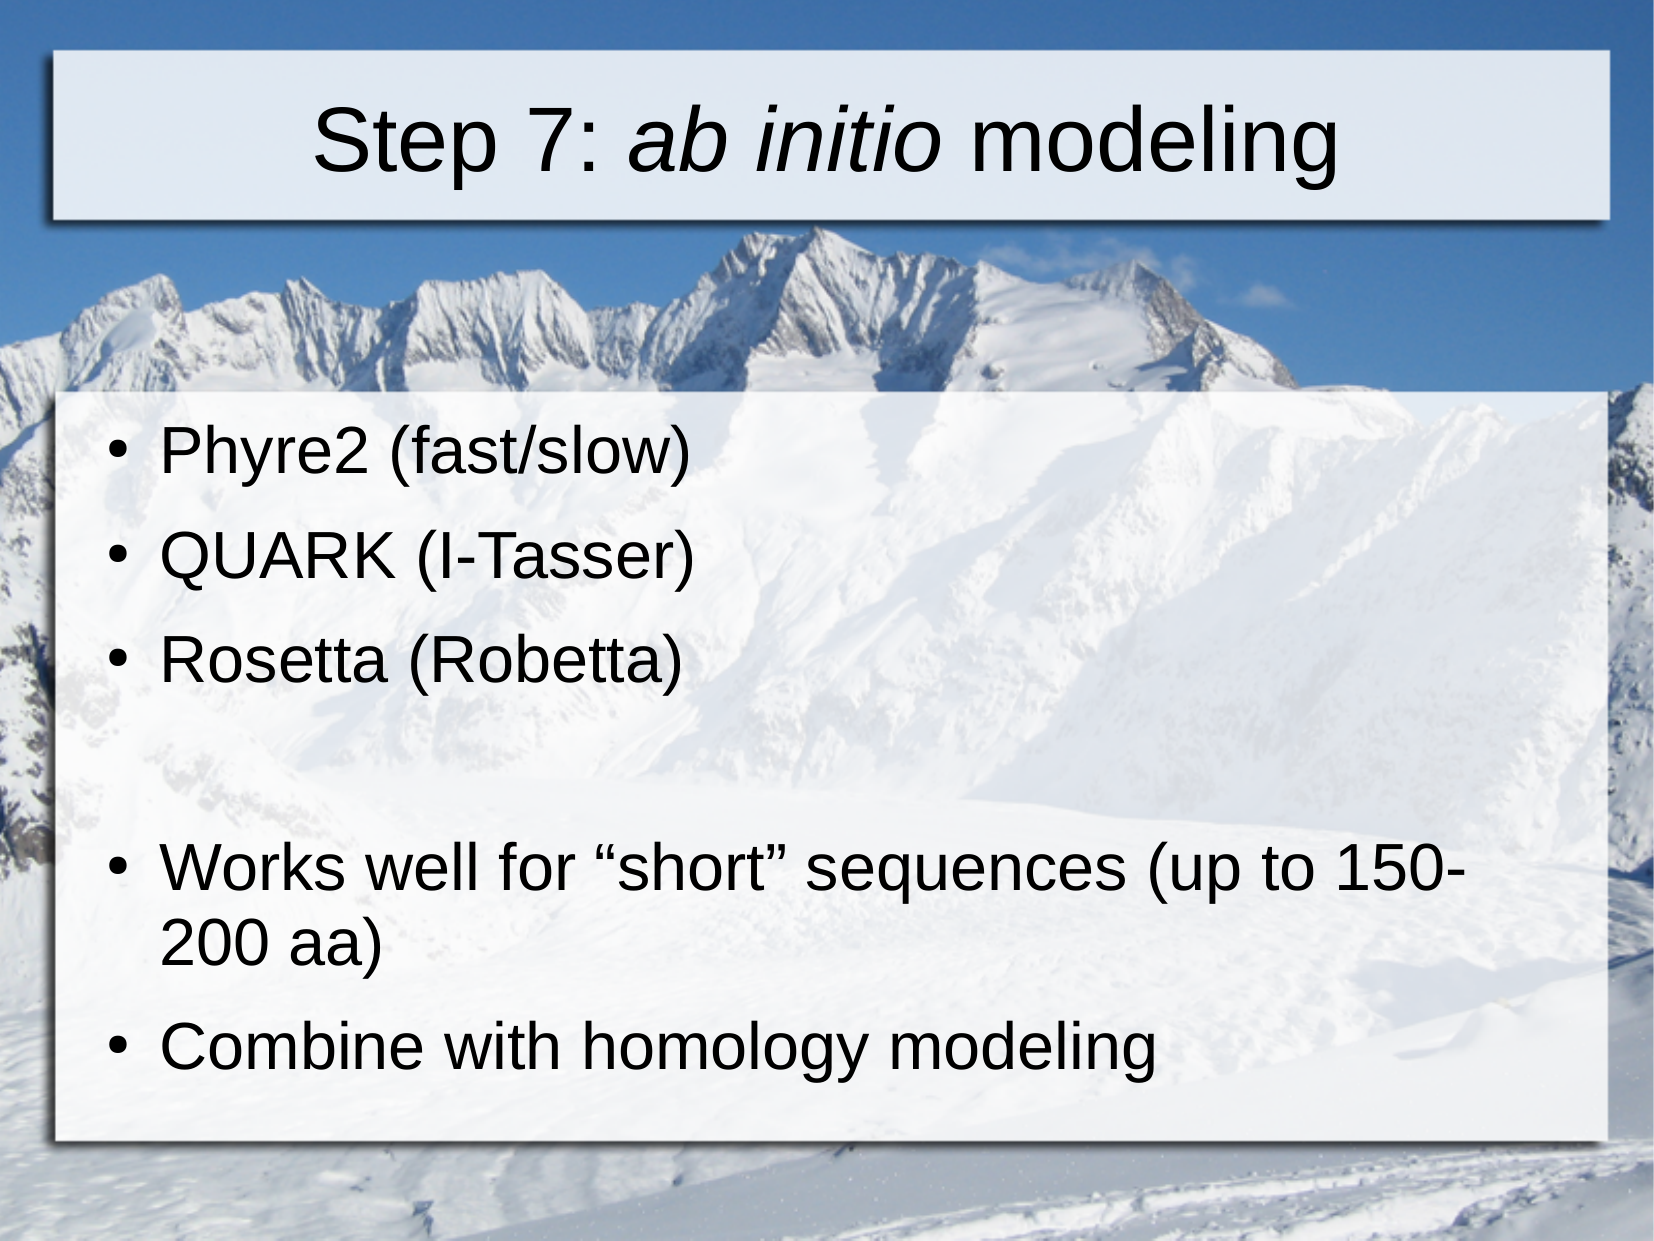

# Step 7: ab initio modeling
Phyre2 (fast/slow)
QUARK (I-Tasser)
Rosetta (Robetta)
Works well for “short” sequences (up to 150-200 aa)
Combine with homology modeling